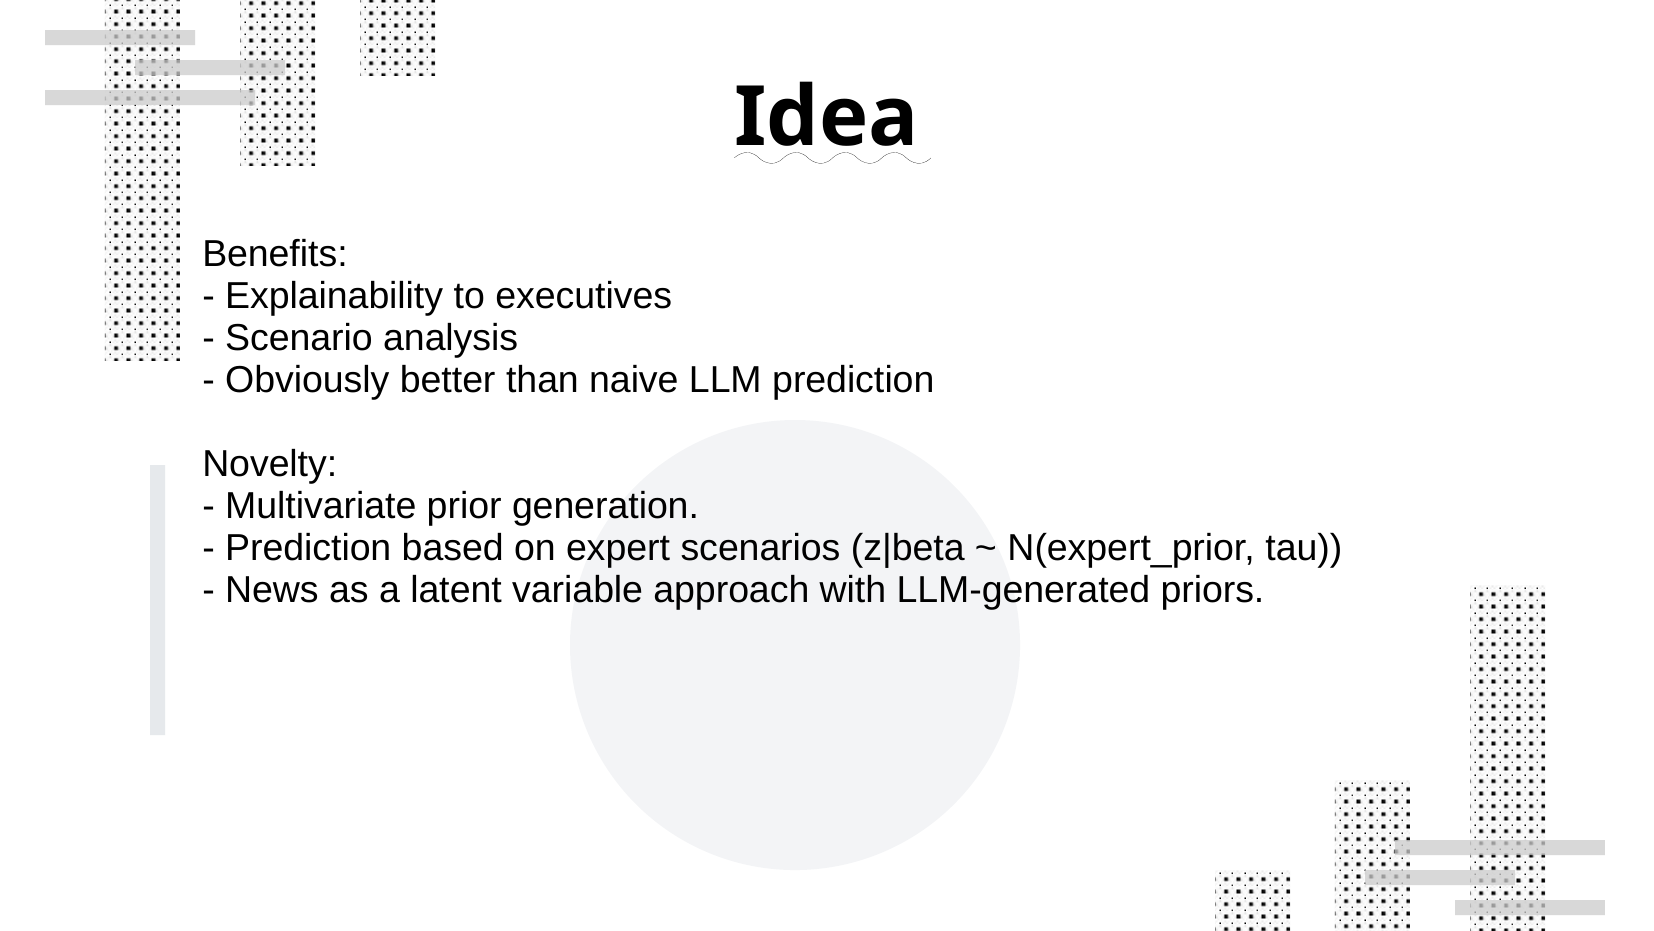

Idea
Benefits:
- Explainability to executives
- Scenario analysis
- Obviously better than naive LLM prediction
Novelty:
- Multivariate prior generation.
- Prediction based on expert scenarios (z|beta ~ N(expert_prior, tau))
- News as a latent variable approach with LLM-generated priors.